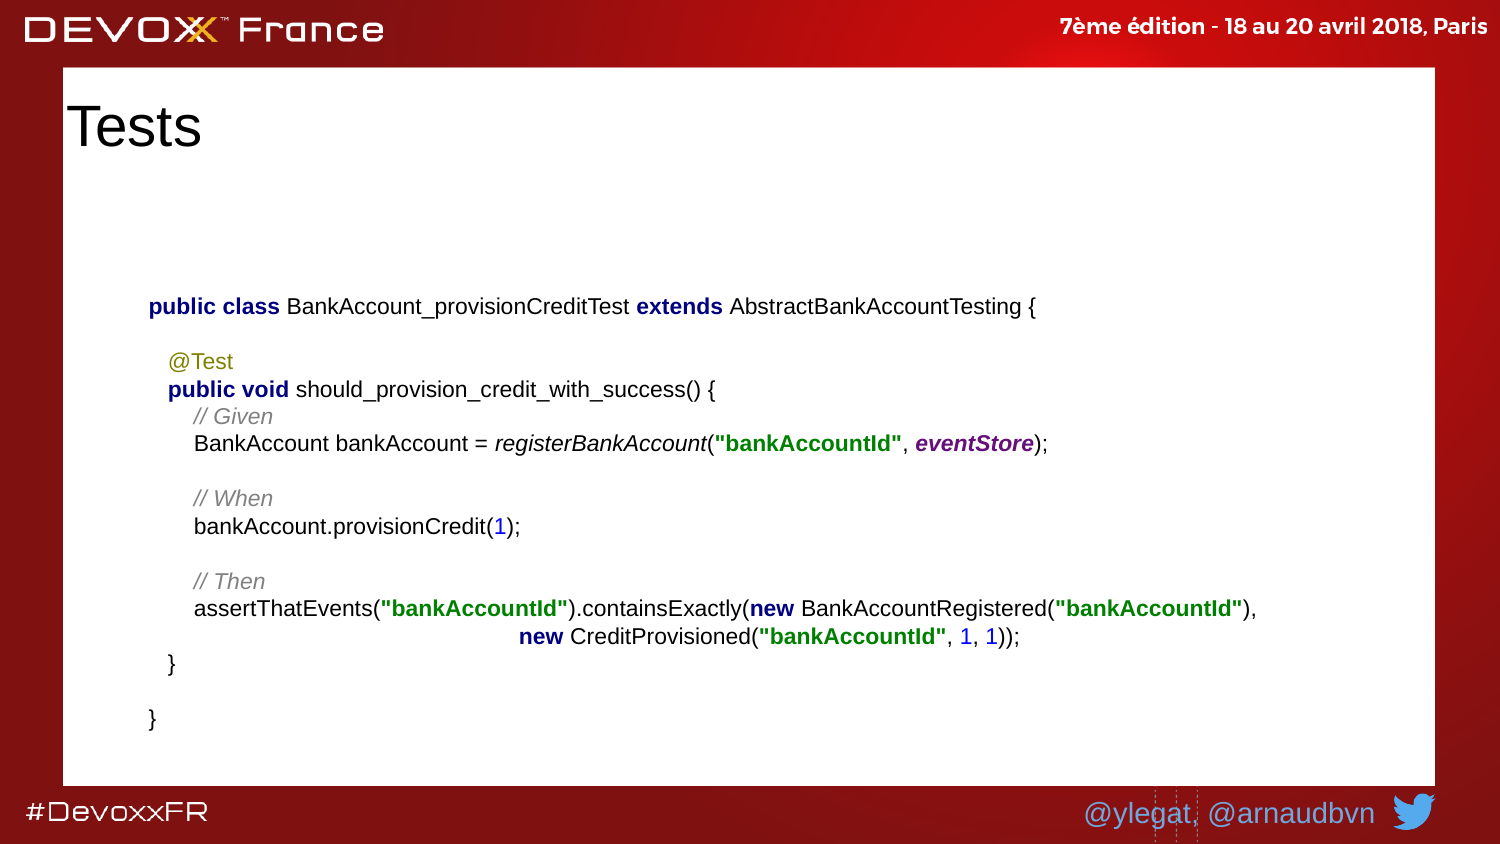

# Tests
public class BankAccount_provisionCreditTest extends AbstractBankAccountTesting {
 @Test
 public void should_provision_credit_with_success() {
 // Given
 BankAccount bankAccount = registerBankAccount("bankAccountId", eventStore);
 // When
 bankAccount.provisionCredit(1);
 // Then
 assertThatEvents("bankAccountId").containsExactly(new BankAccountRegistered("bankAccountId"),
 new CreditProvisioned("bankAccountId", 1, 1));
 }
}
@ylegat, @arnaudbvn